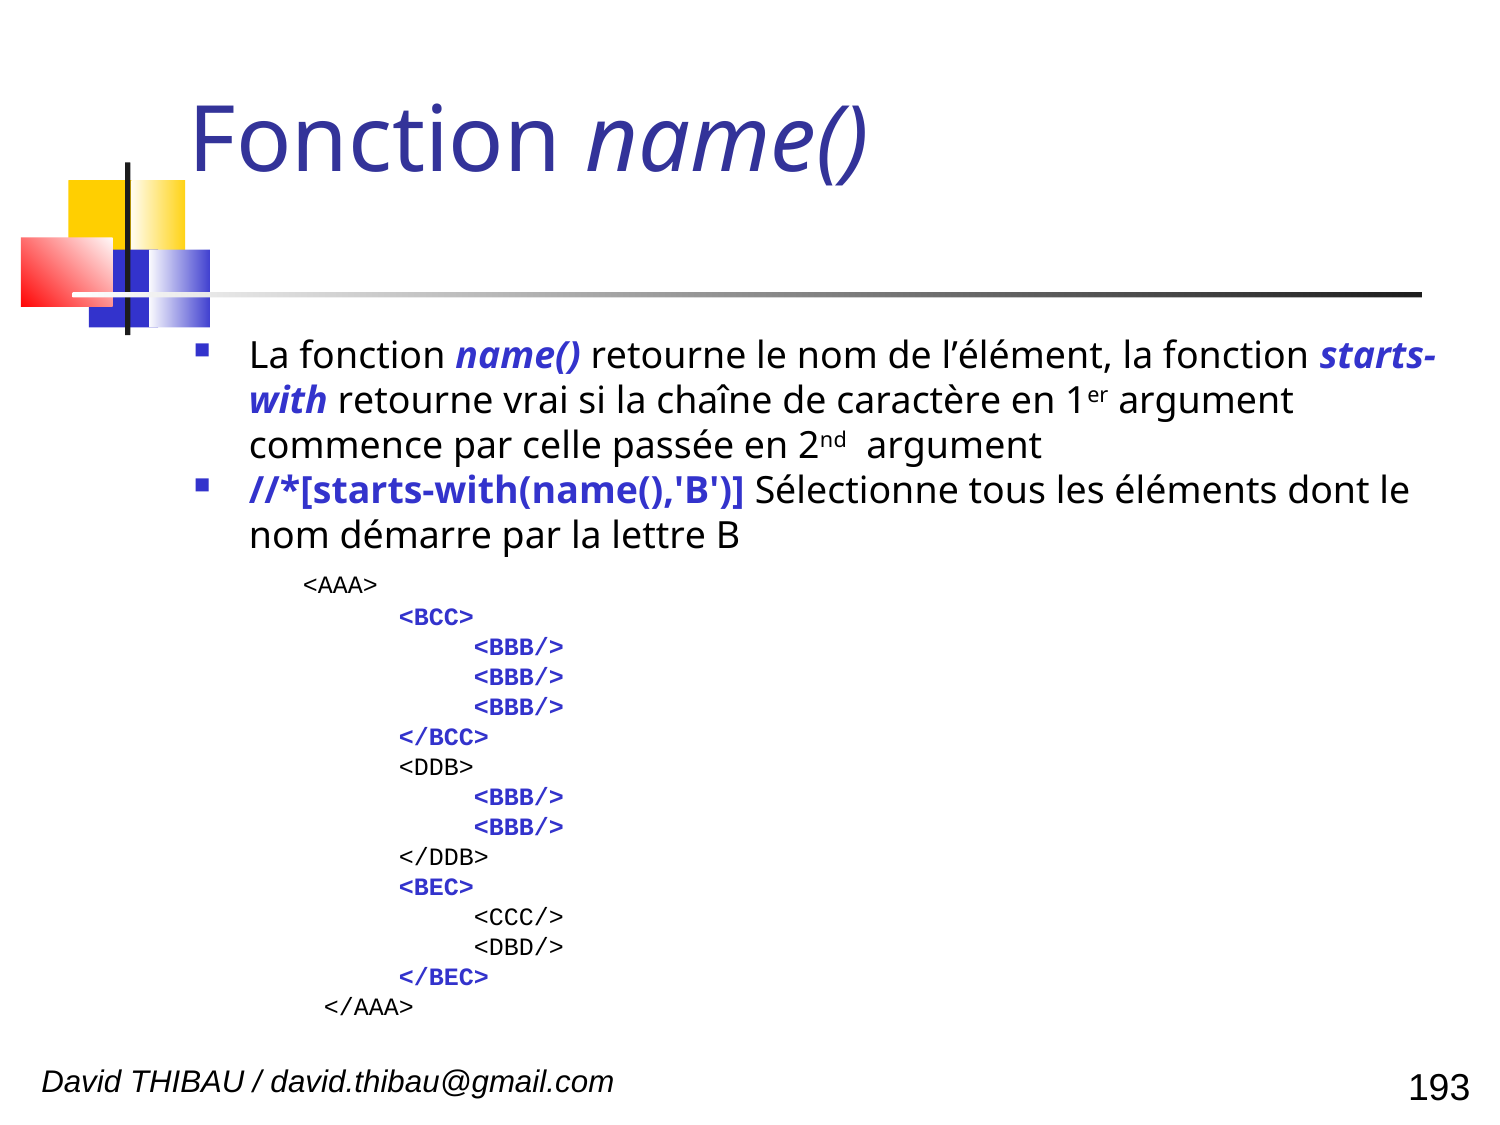

# Fonction name()
La fonction name() retourne le nom de l’élément, la fonction starts-with retourne vrai si la chaîne de caractère en 1er argument commence par celle passée en 2nd argument
//*[starts-with(name(),'B')] Sélectionne tous les éléments dont le nom démarre par la lettre B
     <AAA>
          <BCC>
               <BBB/>
               <BBB/>
               <BBB/>
          </BCC>
          <DDB>
               <BBB/>
               <BBB/>
          </DDB>
          <BEC>
               <CCC/>
               <DBD/>
          </BEC>
     </AAA>